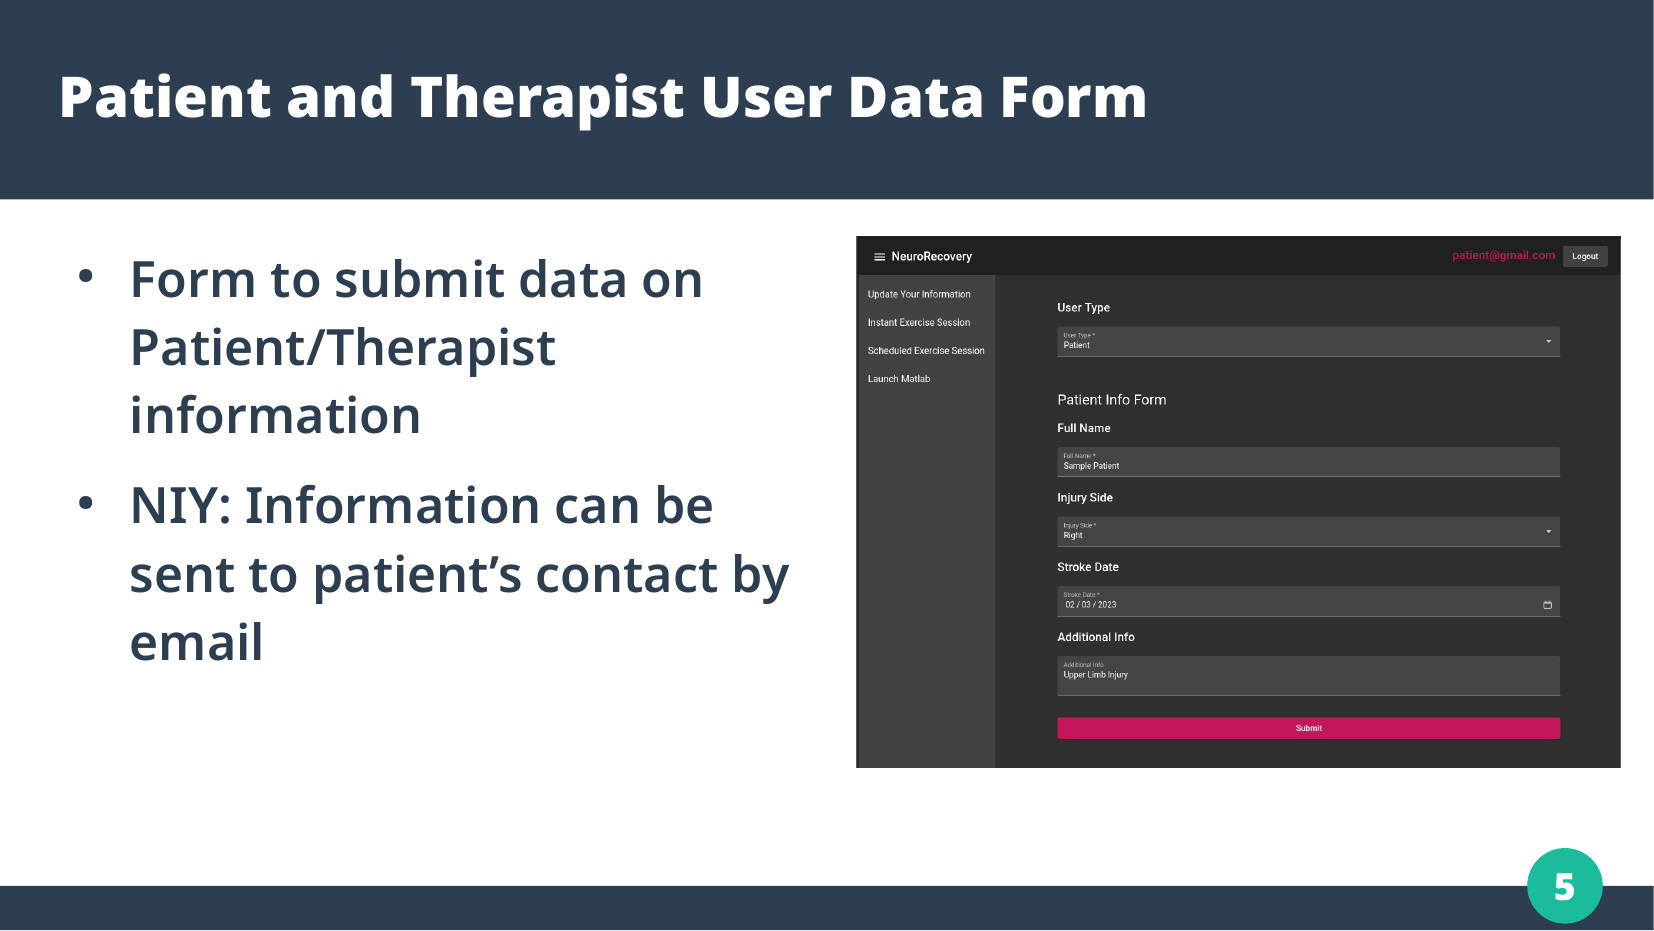

# Patient and Therapist User Data Form
Form to submit data on Patient/Therapist information
NIY: Information can be sent to patient’s contact by email